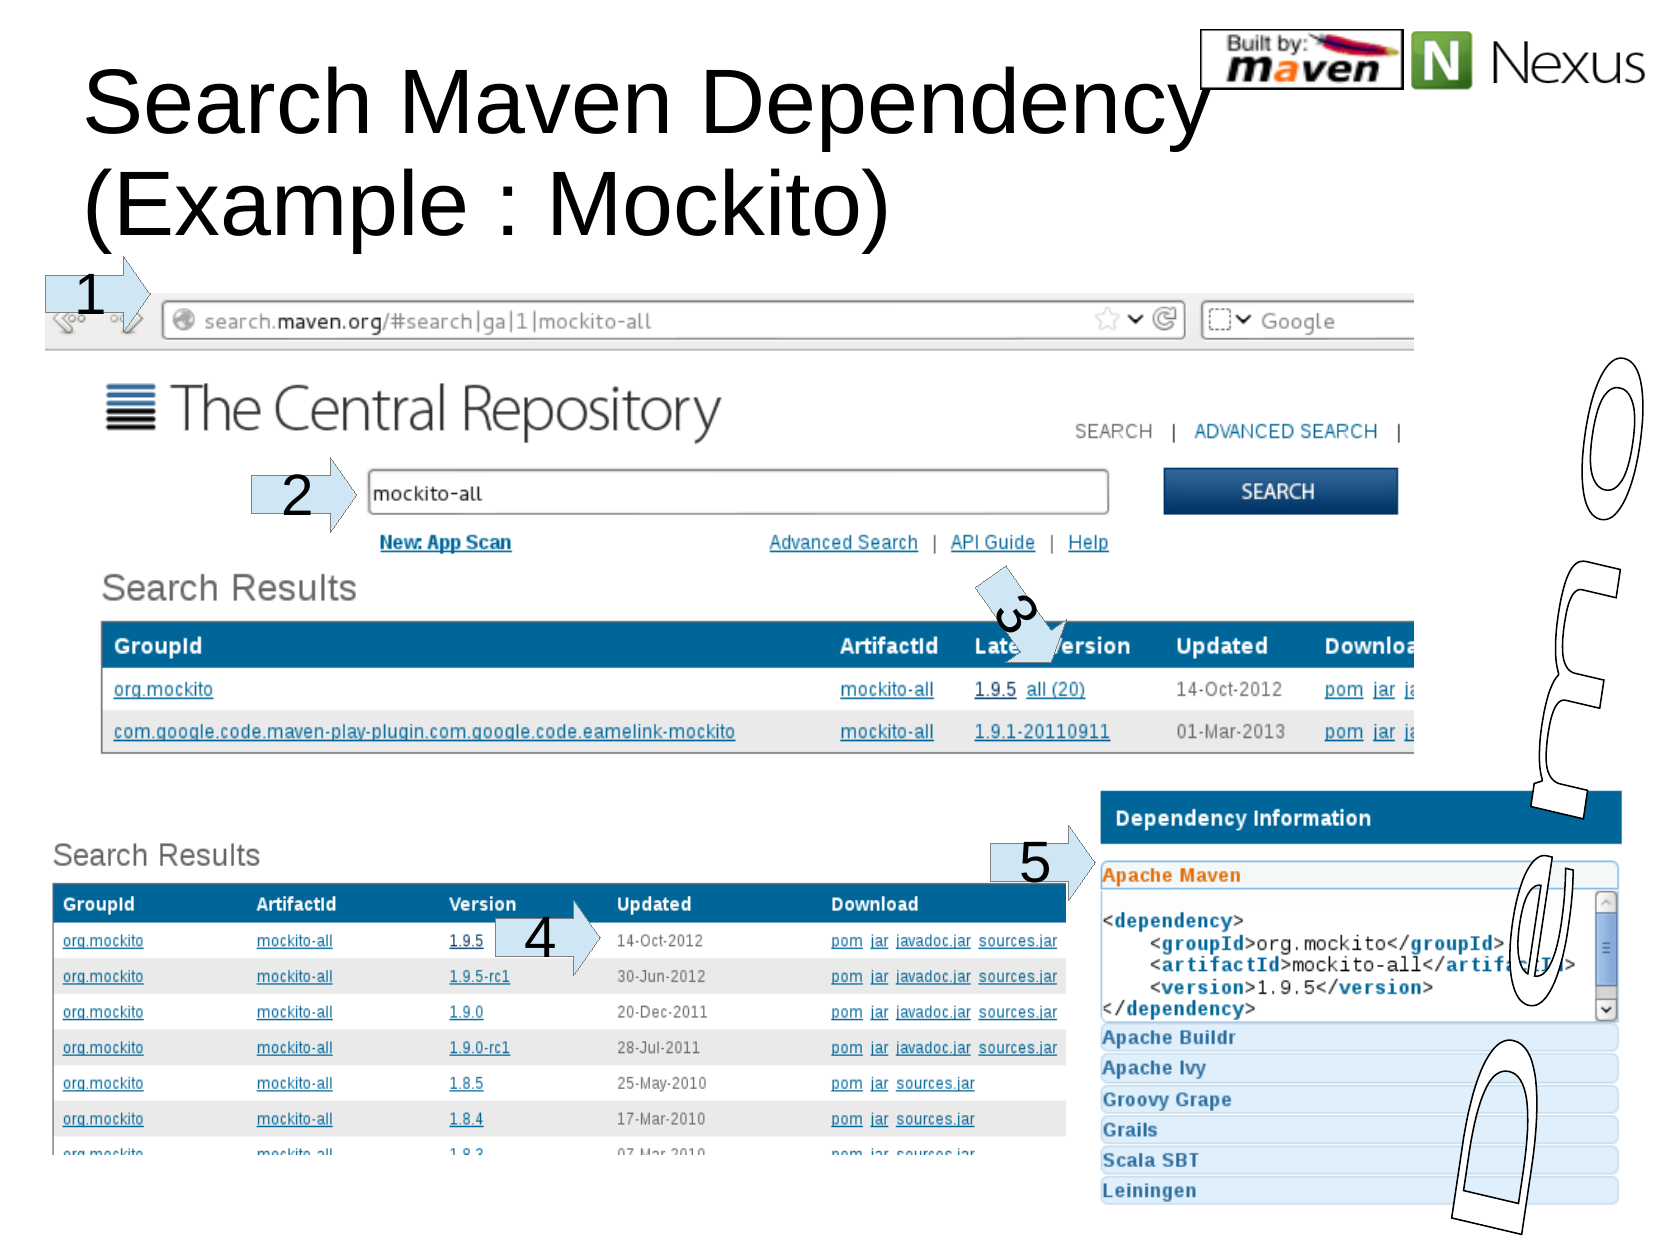

# Search Maven Dependency (Example : Mockito)
1
2
3
Demo
5
4